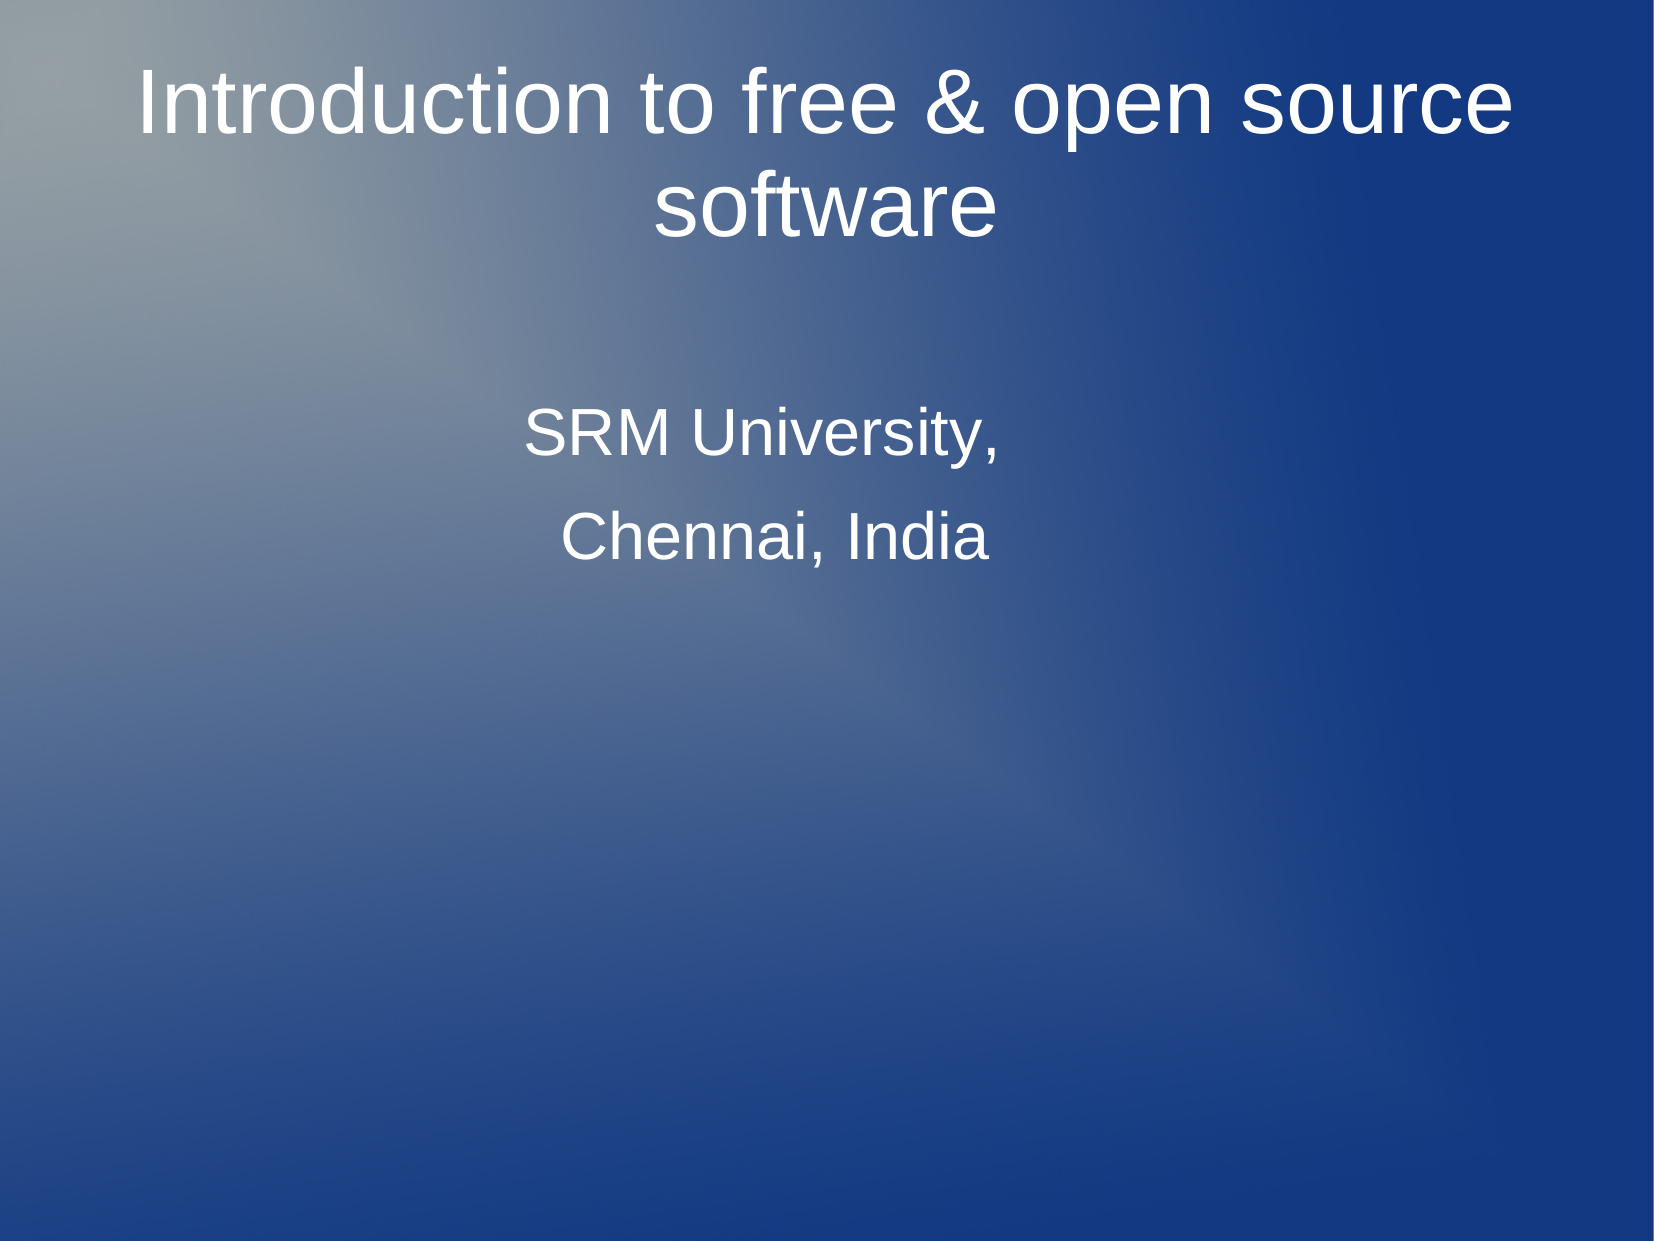

# Introduction to free & open source software
 SRM University,
 Chennai, India